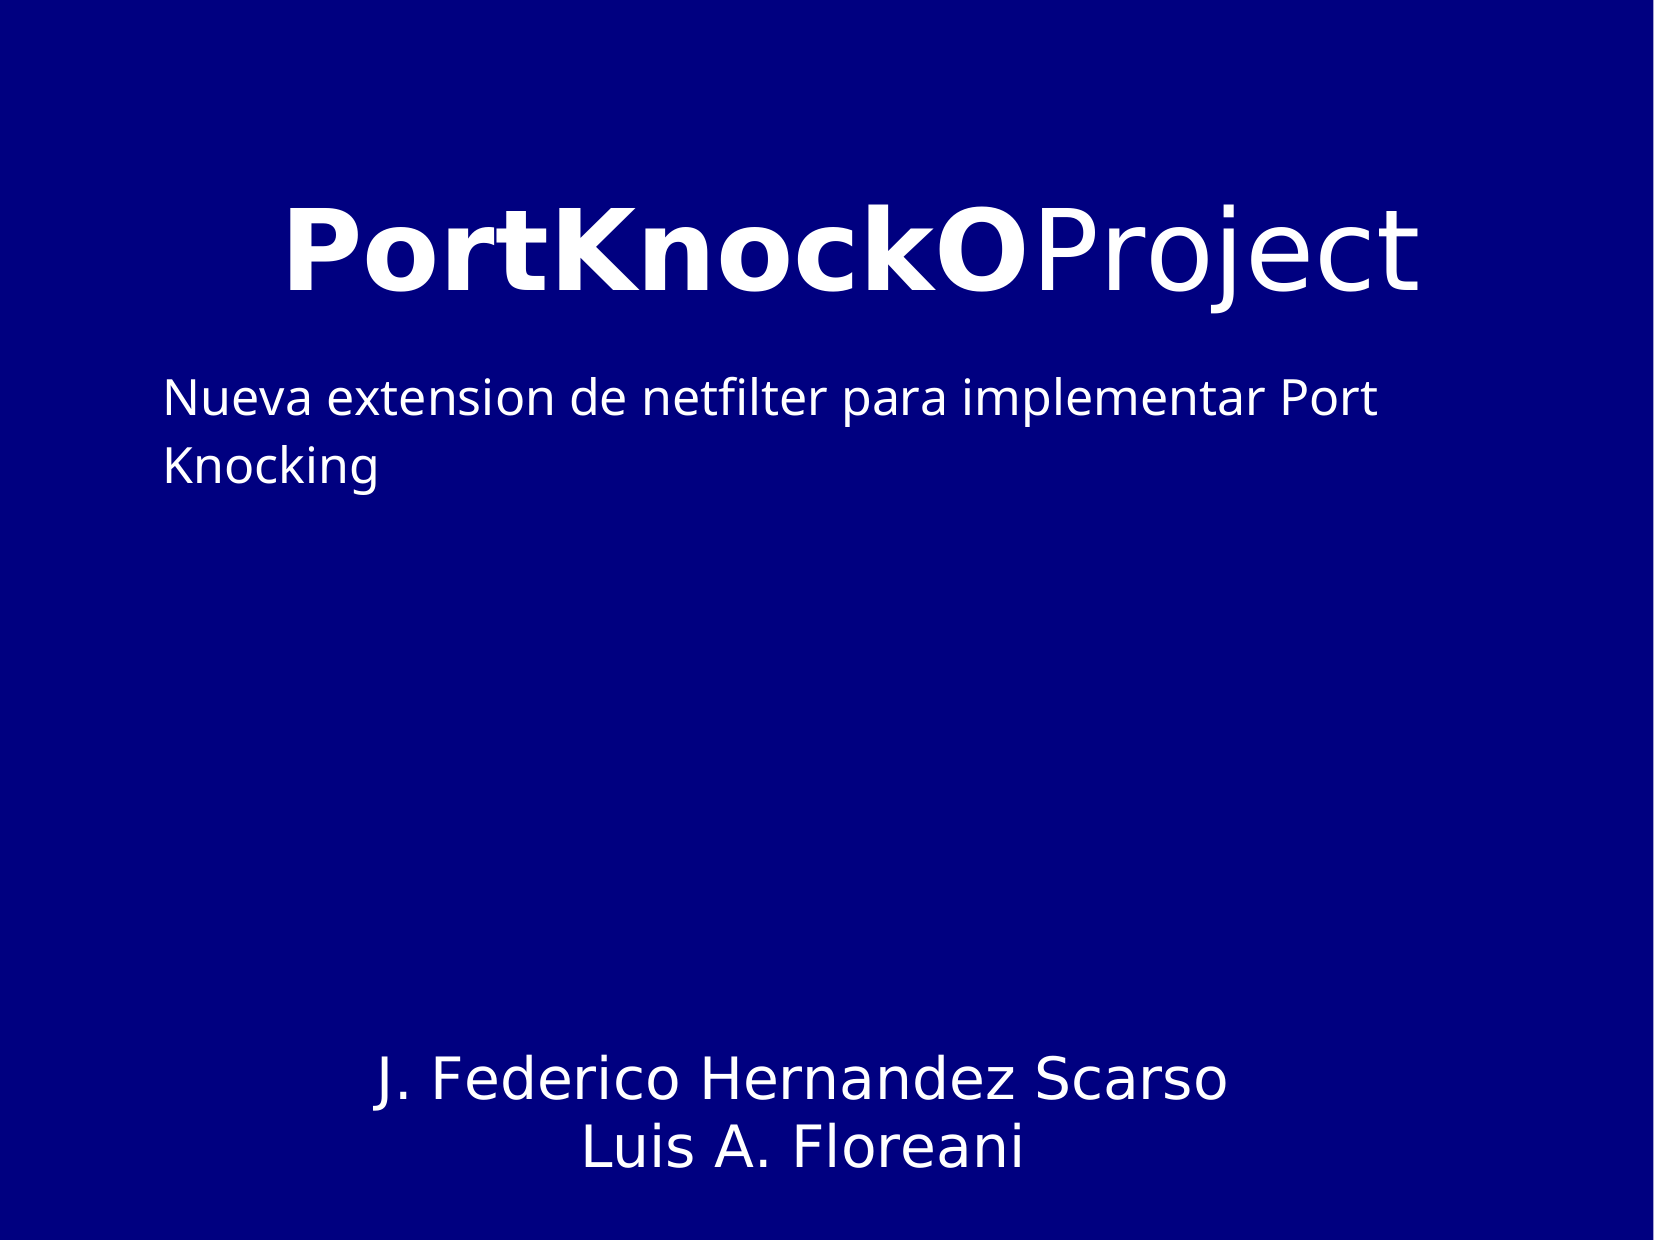

PortKnockOProject
Nueva extension de netfilter para implementar Port Knocking
J. Federico Hernandez Scarso
Luis A. Floreani